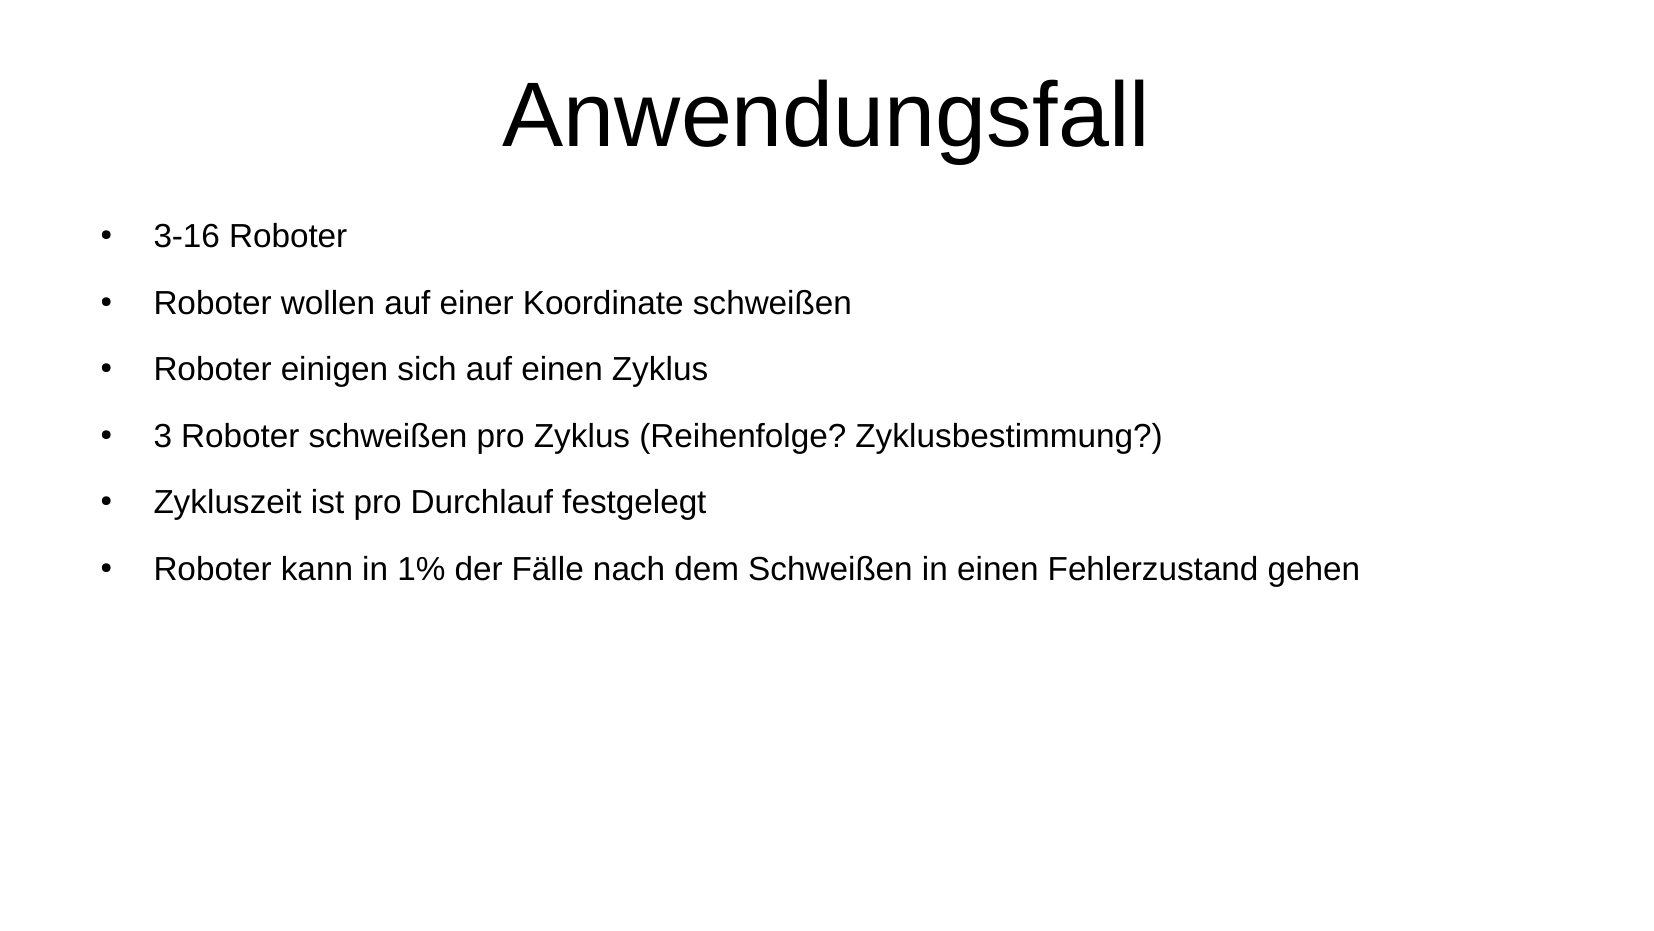

# Anwendungsfall
3-16 Roboter
Roboter wollen auf einer Koordinate schweißen
Roboter einigen sich auf einen Zyklus
3 Roboter schweißen pro Zyklus (Reihenfolge? Zyklusbestimmung?)
Zykluszeit ist pro Durchlauf festgelegt
Roboter kann in 1% der Fälle nach dem Schweißen in einen Fehlerzustand gehen